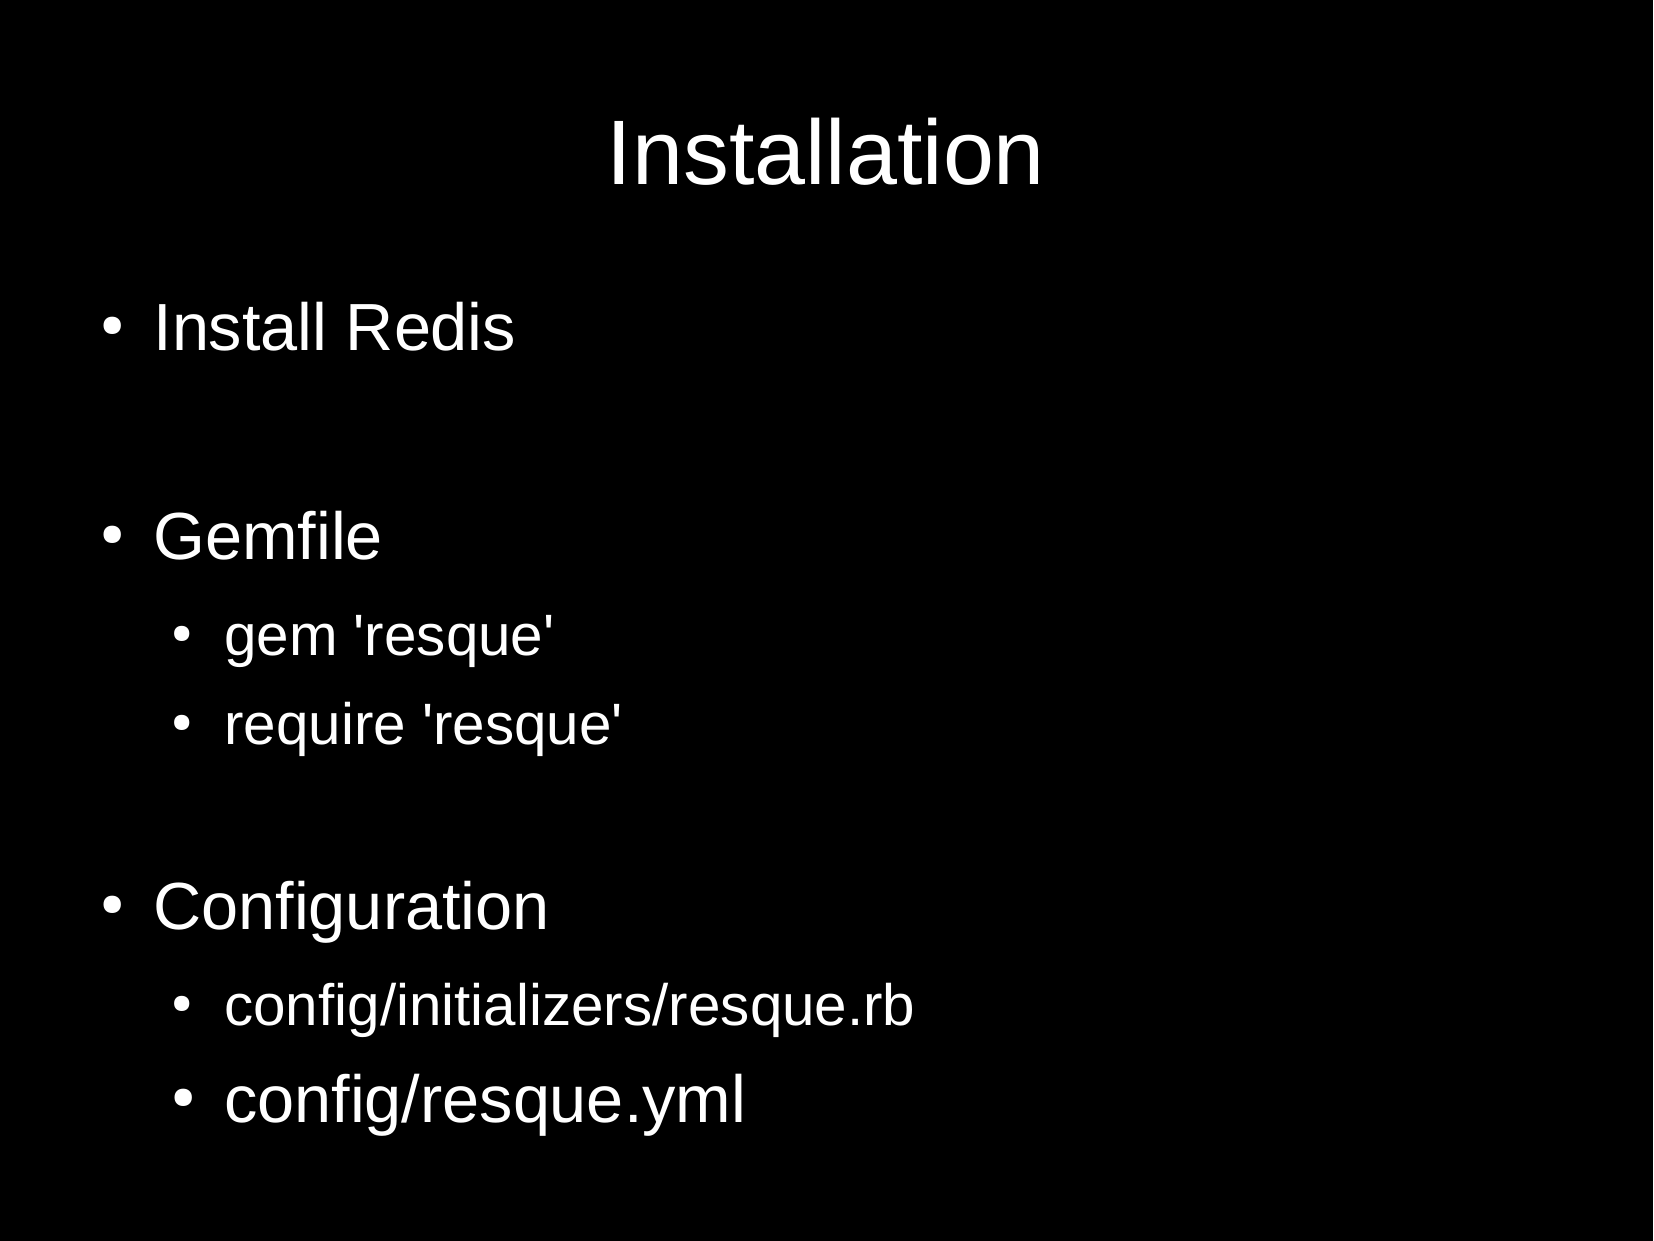

# Installation
Install Redis
Gemfile
gem 'resque'
require 'resque'
Configuration
config/initializers/resque.rb
config/resque.yml